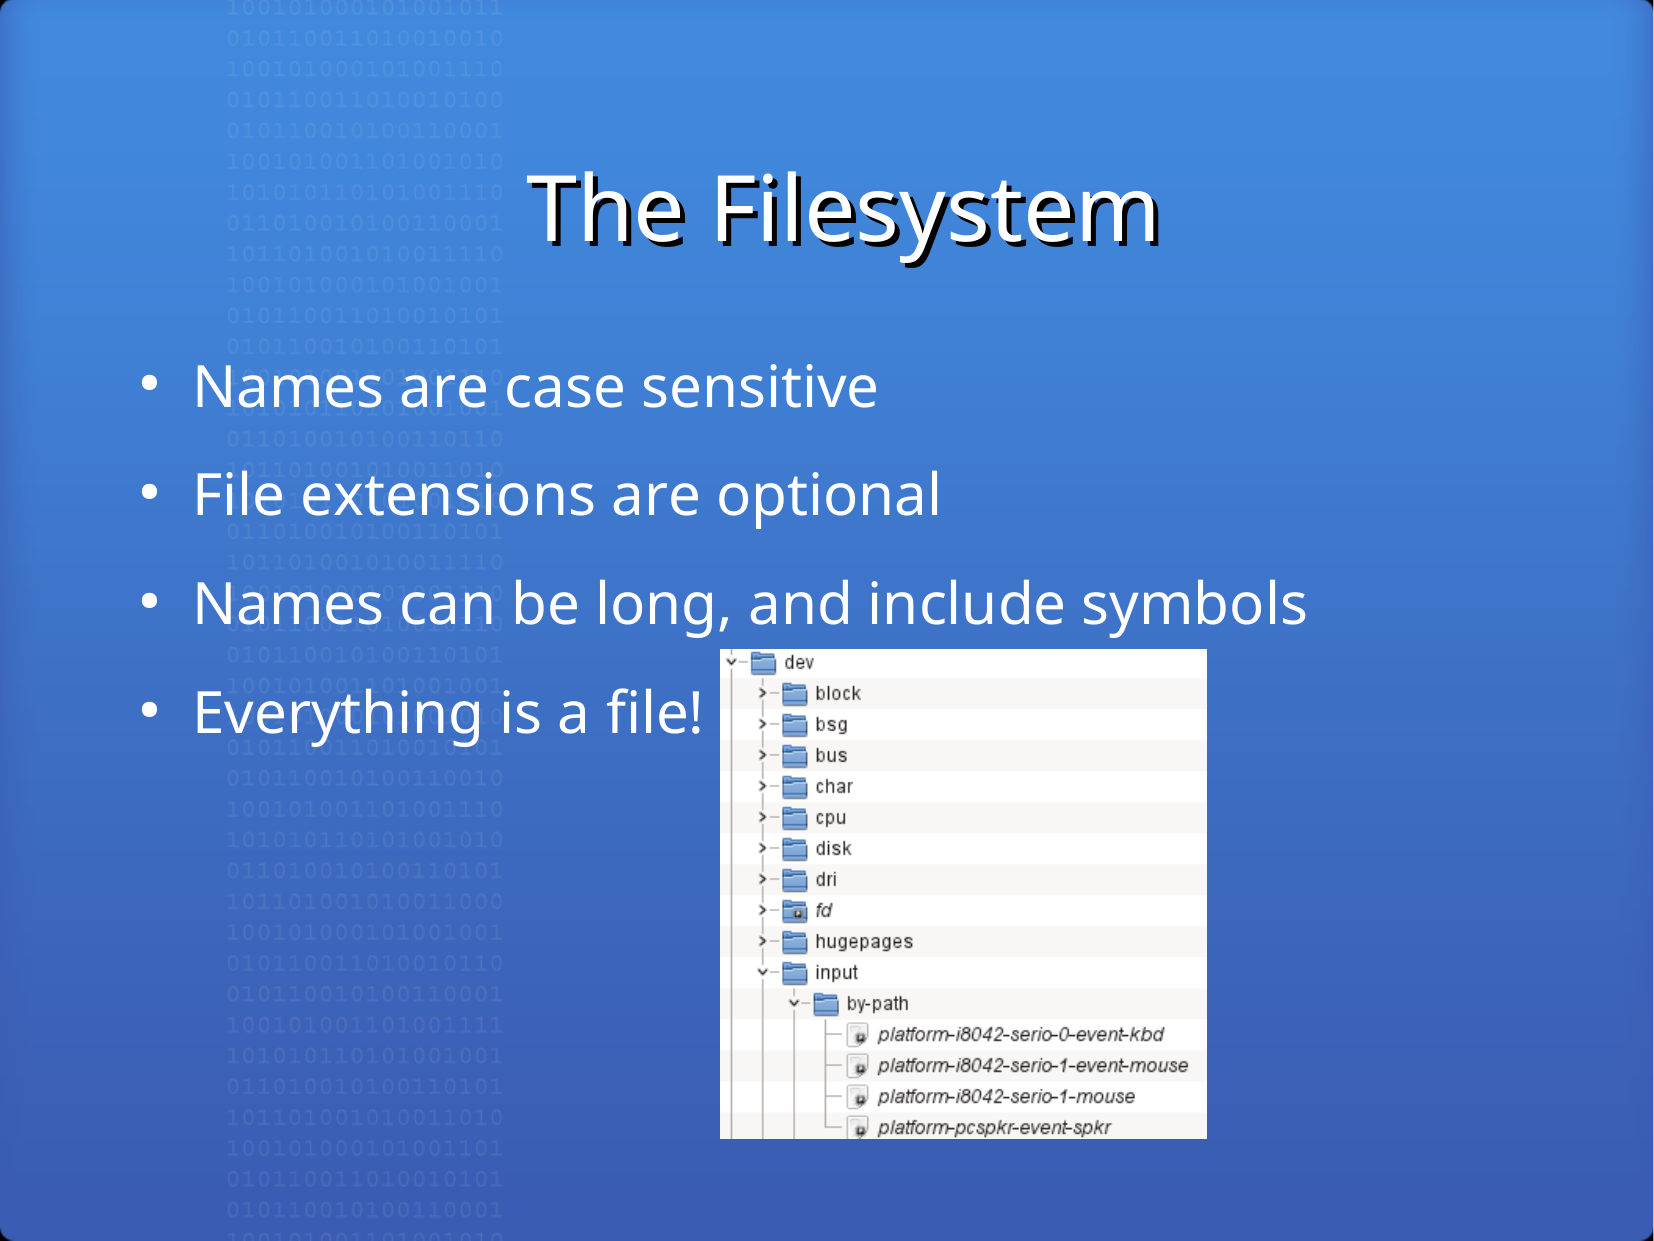

# The Filesystem
Names are case sensitive
File extensions are optional
Names can be long, and include symbols
Everything is a file!